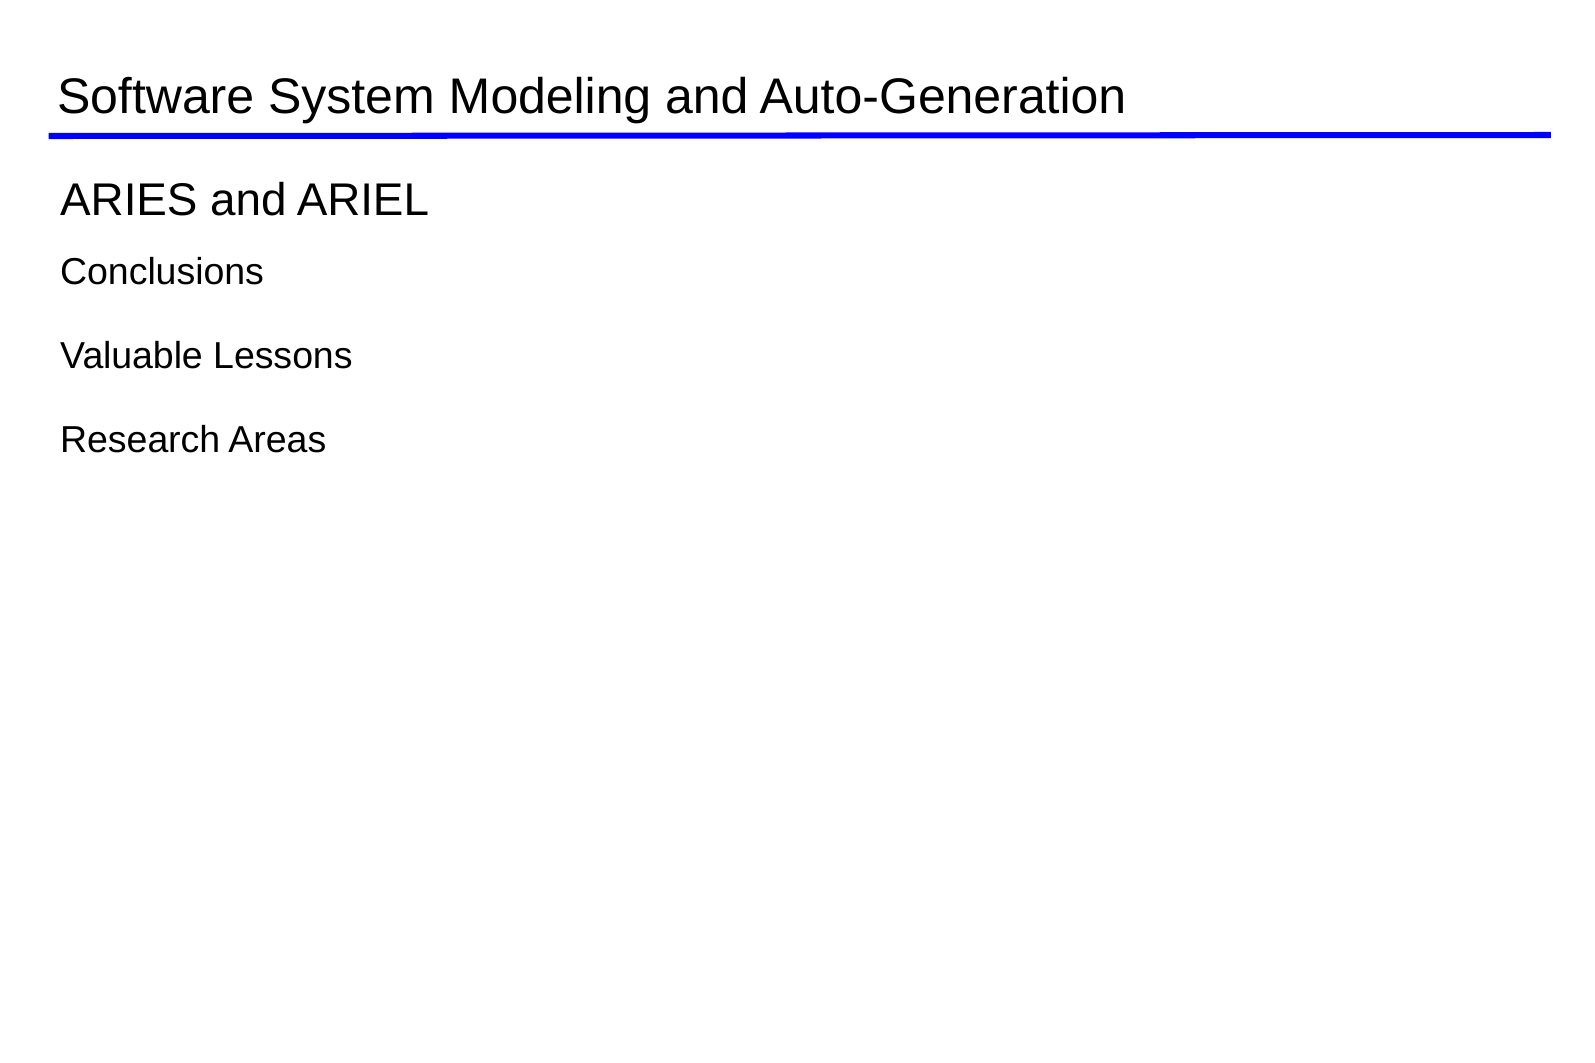

Software System Modeling and Auto-Generation
ARIES and ARIEL
Conclusions
Valuable Lessons
Research Areas